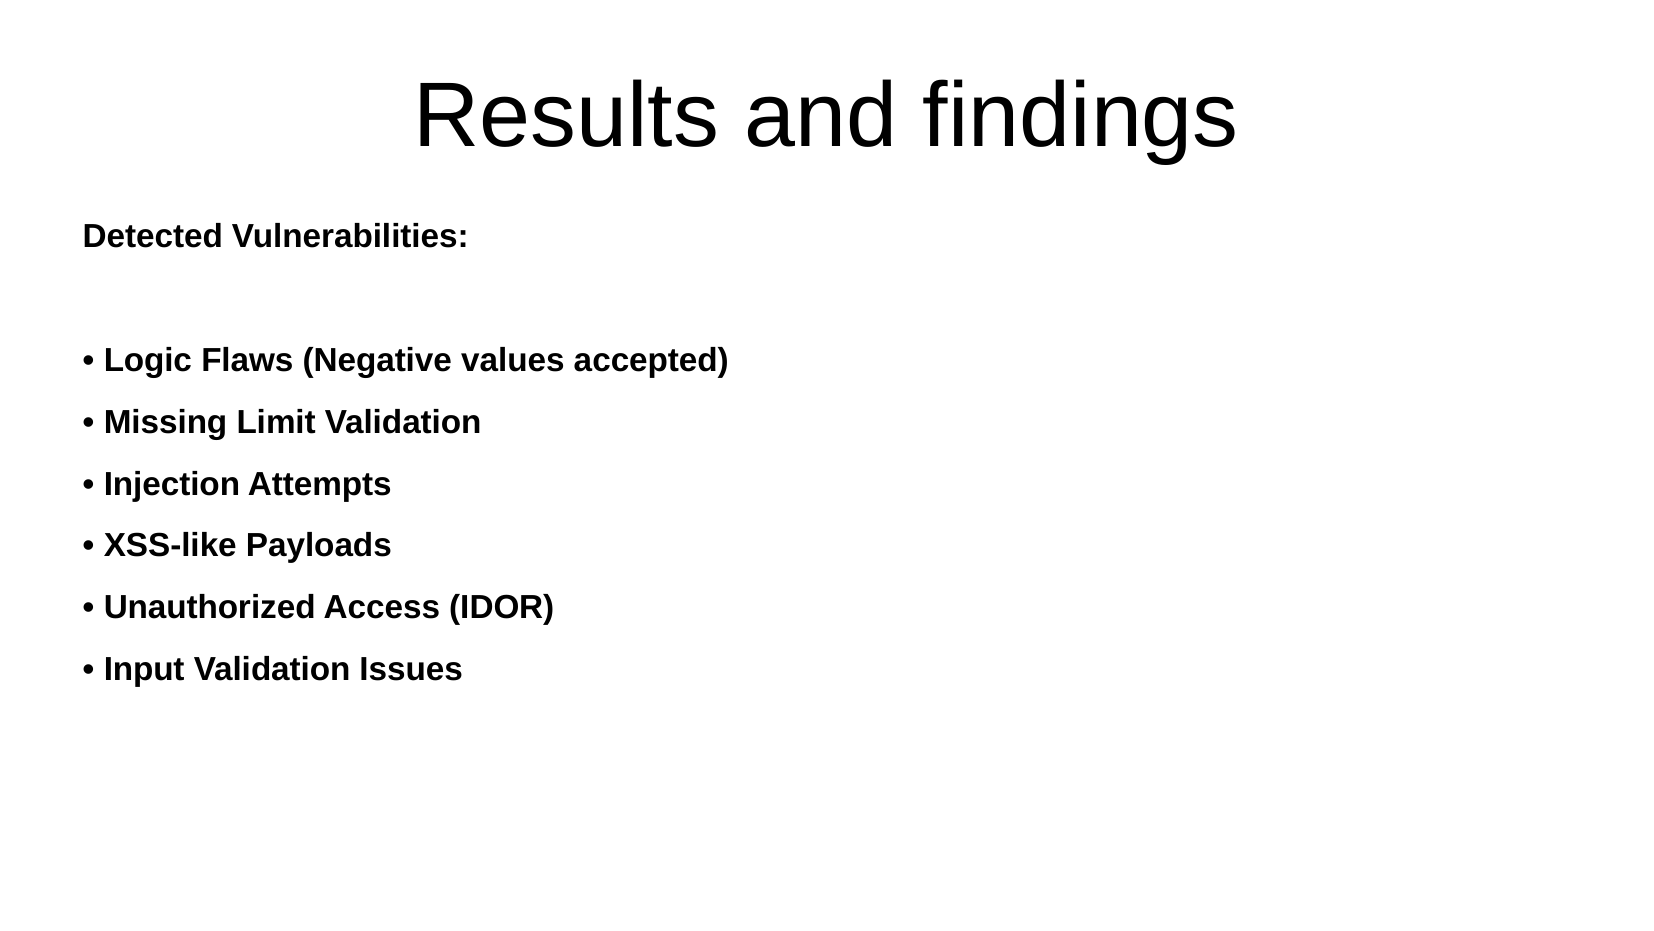

# Results and findings
Detected Vulnerabilities:
• Logic Flaws (Negative values accepted)
• Missing Limit Validation
• Injection Attempts
• XSS-like Payloads
• Unauthorized Access (IDOR)
• Input Validation Issues